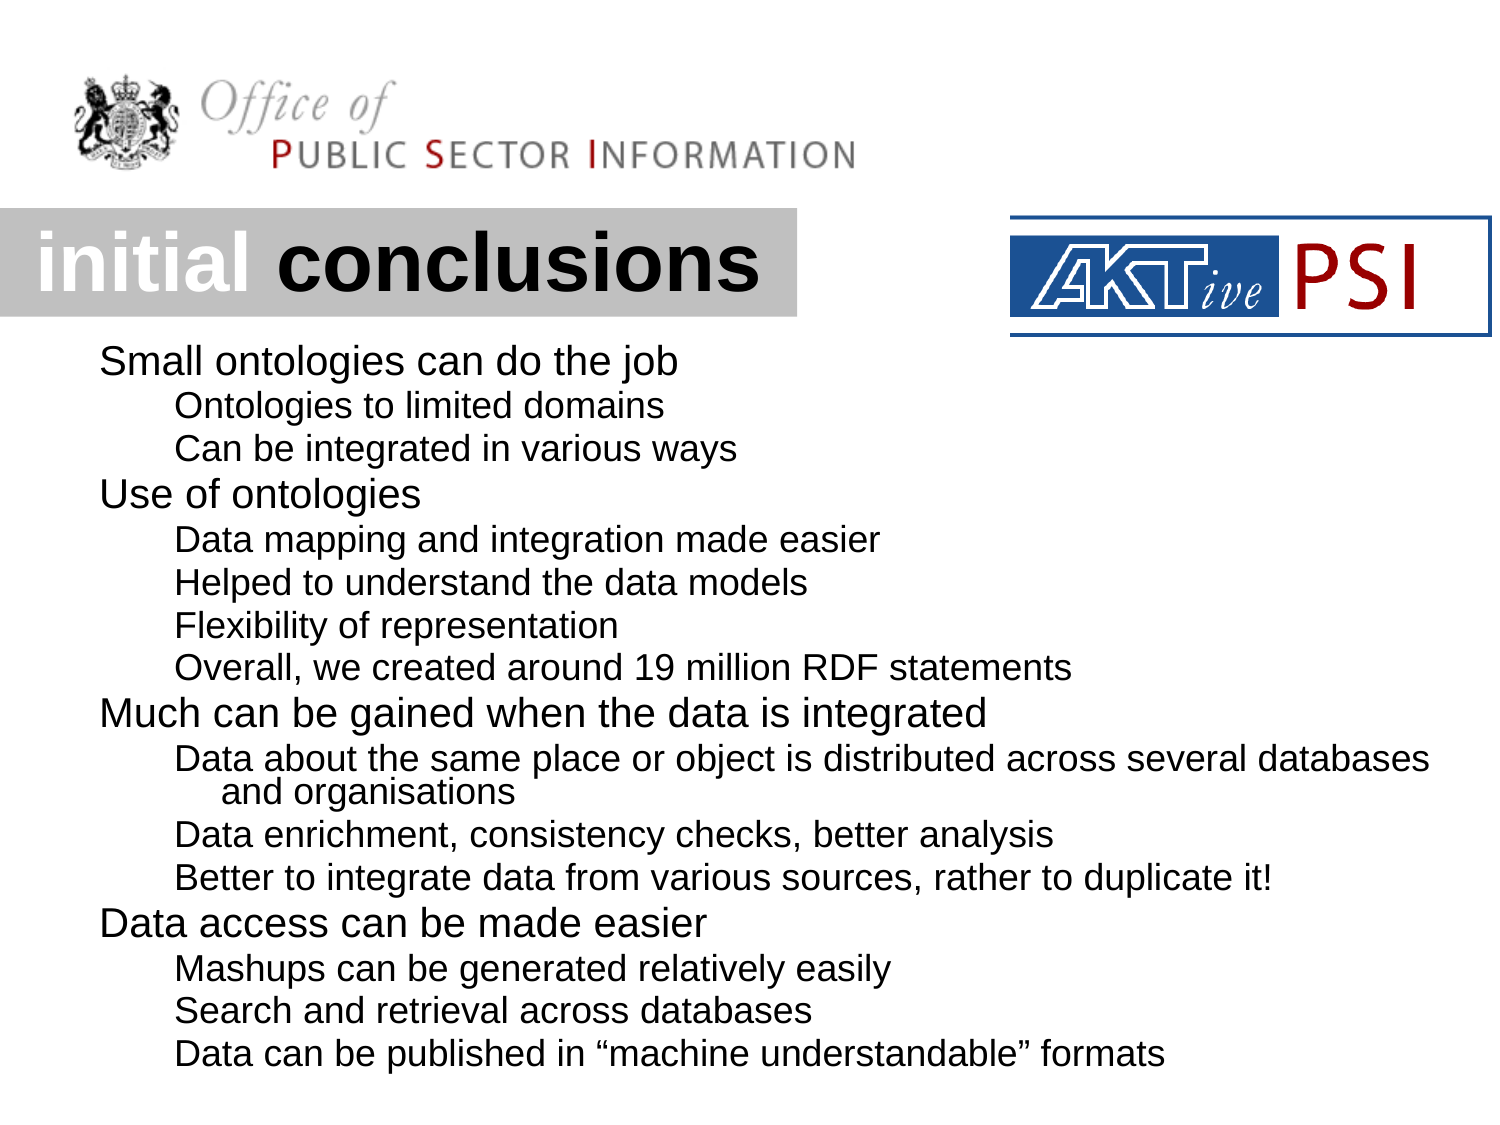

initial conclusions
# Small ontologies can do the job
Ontologies to limited domains
Can be integrated in various ways
Use of ontologies
Data mapping and integration made easier
Helped to understand the data models
Flexibility of representation
Overall, we created around 19 million RDF statements
Much can be gained when the data is integrated
Data about the same place or object is distributed across several databases and organisations
Data enrichment, consistency checks, better analysis
Better to integrate data from various sources, rather to duplicate it!
Data access can be made easier
Mashups can be generated relatively easily
Search and retrieval across databases
Data can be published in “machine understandable” formats